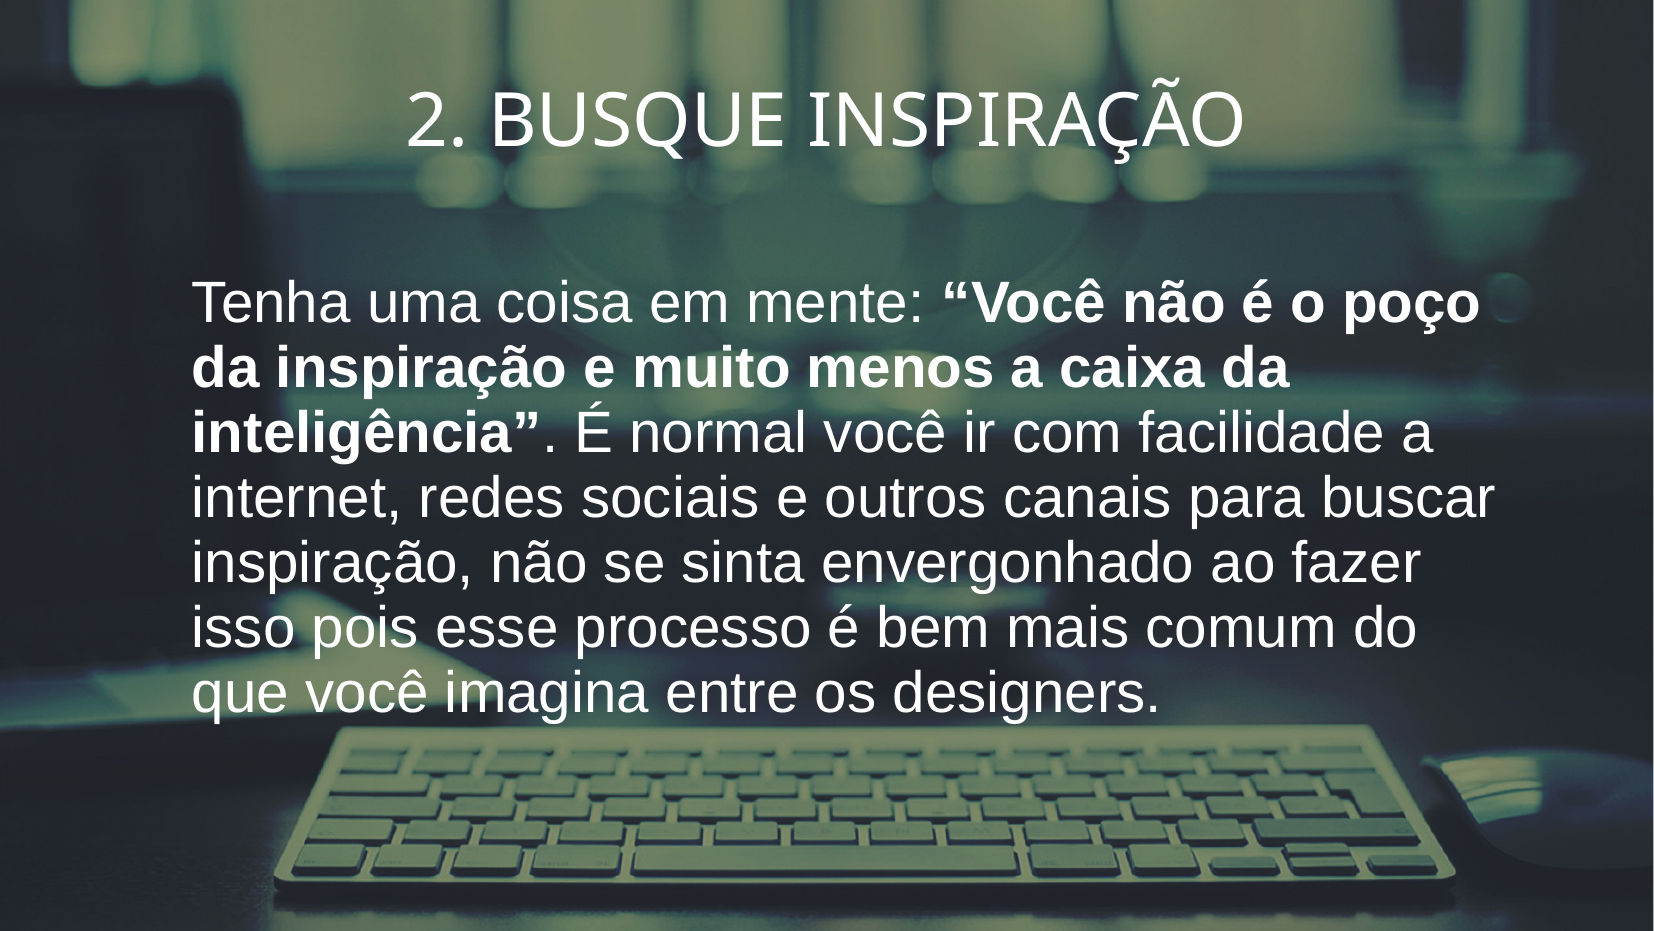

2. BUSQUE INSPIRAÇÃO
Tenha uma coisa em mente: “Você não é o poço da inspiração e muito menos a caixa da inteligência”. É normal você ir com facilidade a internet, redes sociais e outros canais para buscar inspiração, não se sinta envergonhado ao fazer isso pois esse processo é bem mais comum do que você imagina entre os designers.